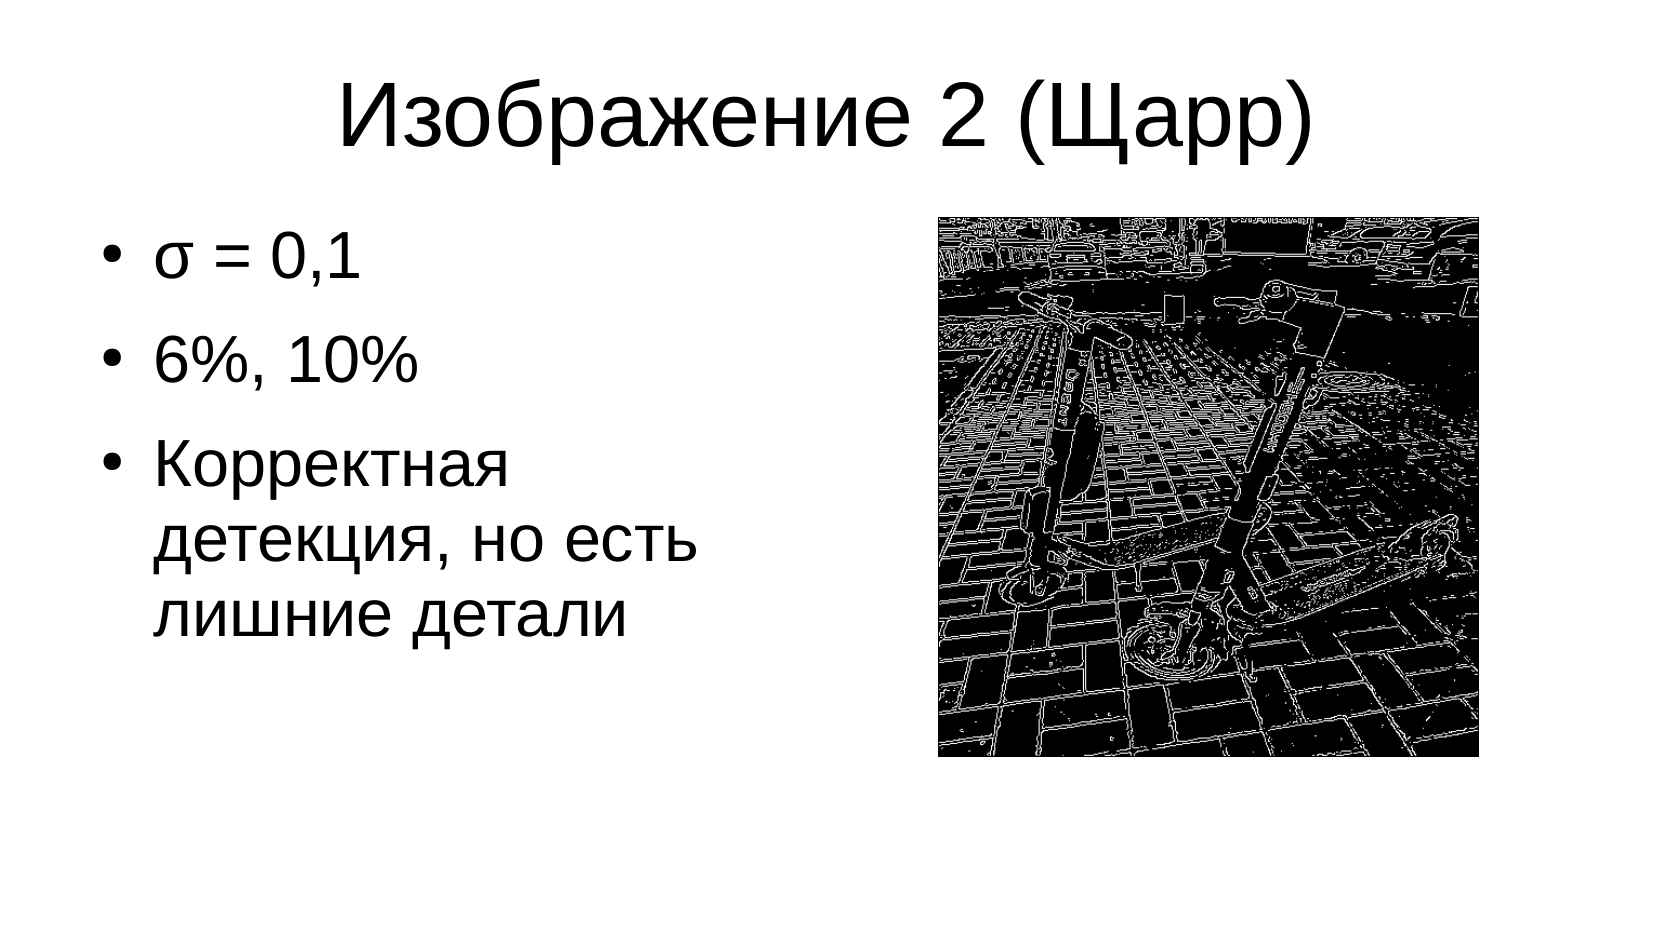

# Изображение 2 (Щарр)
σ = 0,1
6%, 10%
Корректная детекция, но есть лишние детали